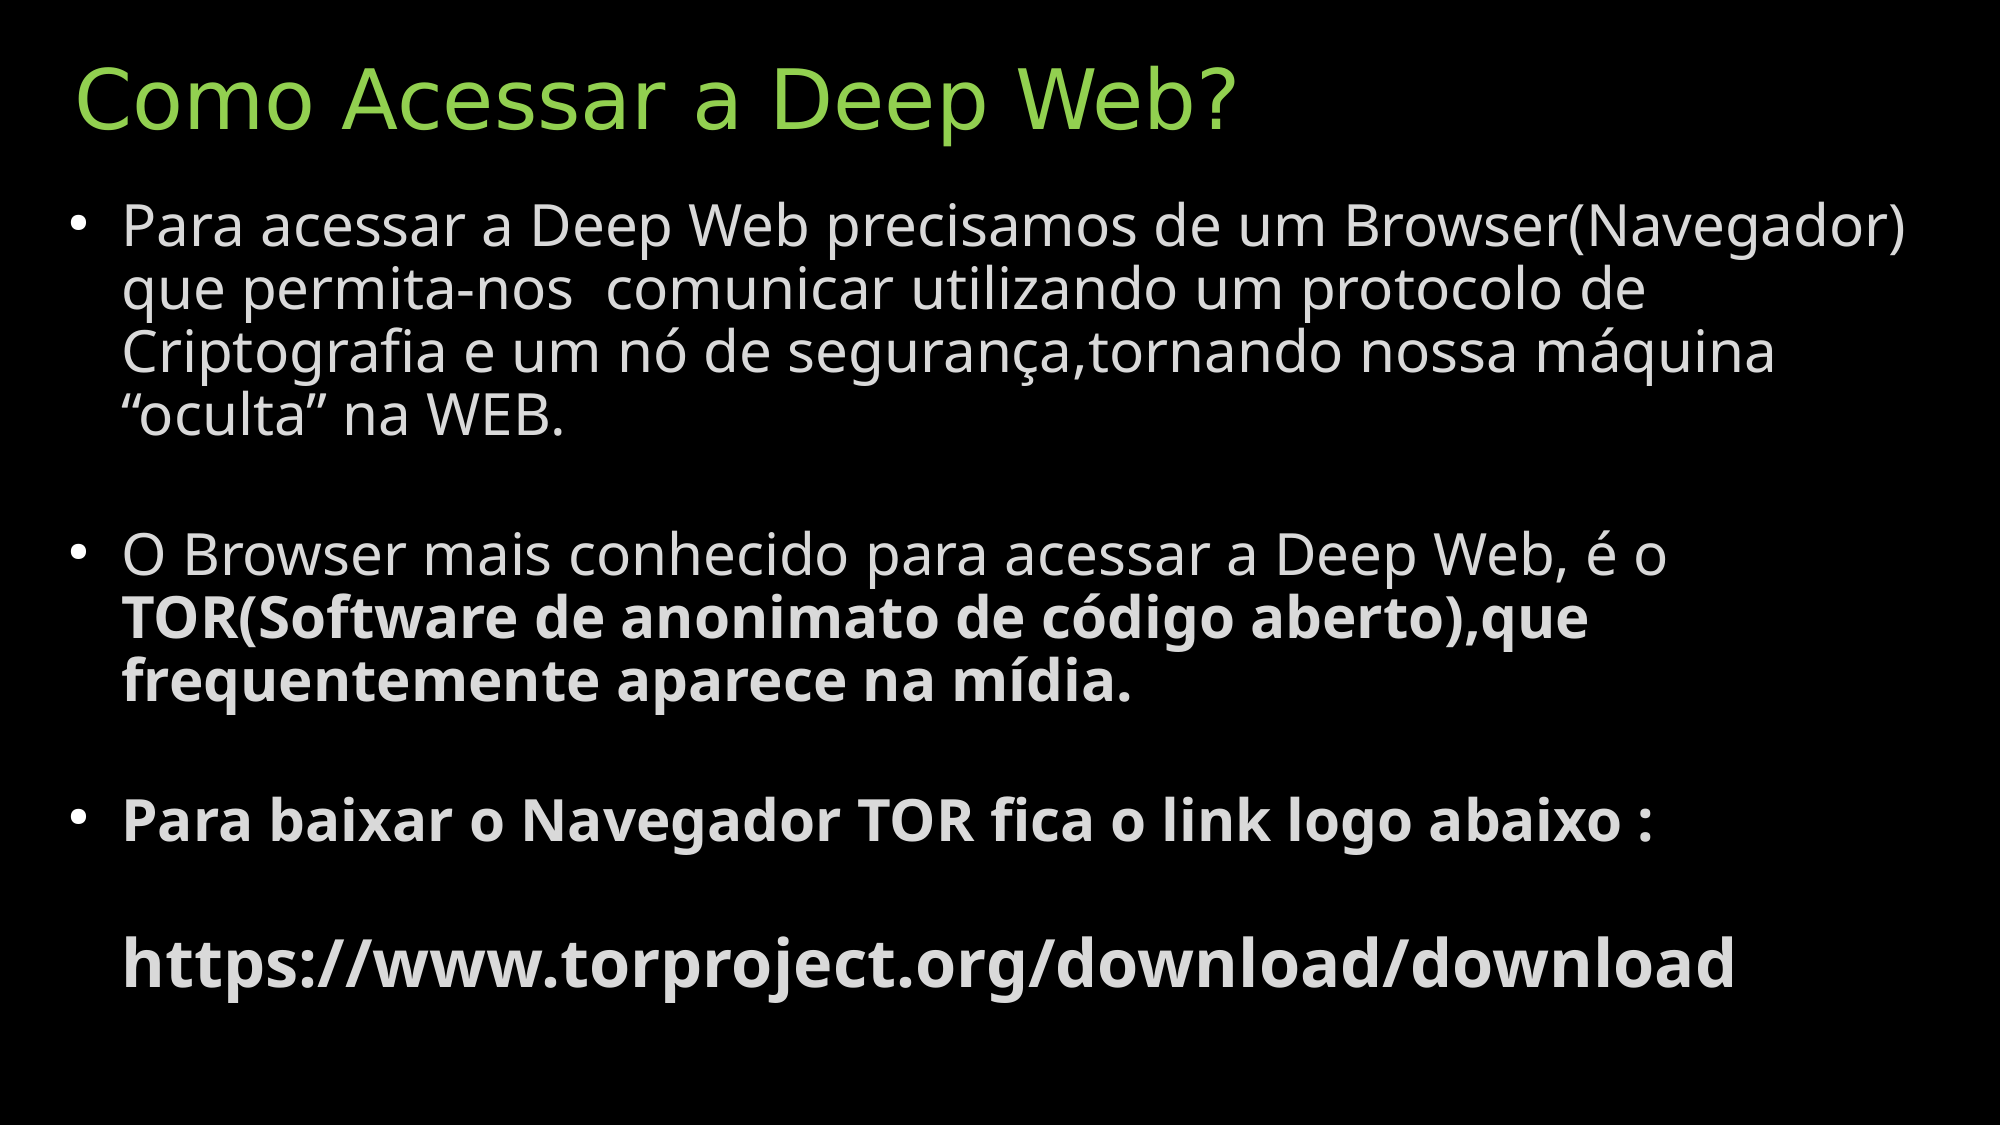

Como Acessar a Deep Web?
# Para acessar a Deep Web precisamos de um Browser(Navegador) que permita-nos comunicar utilizando um protocolo de Criptografia e um nó de segurança,tornando nossa máquina “oculta” na WEB.
O Browser mais conhecido para acessar a Deep Web, é o TOR(Software de anonimato de código aberto),que frequentemente aparece na mídia.
Para baixar o Navegador TOR fica o link logo abaixo :
https://www.torproject.org/download/download